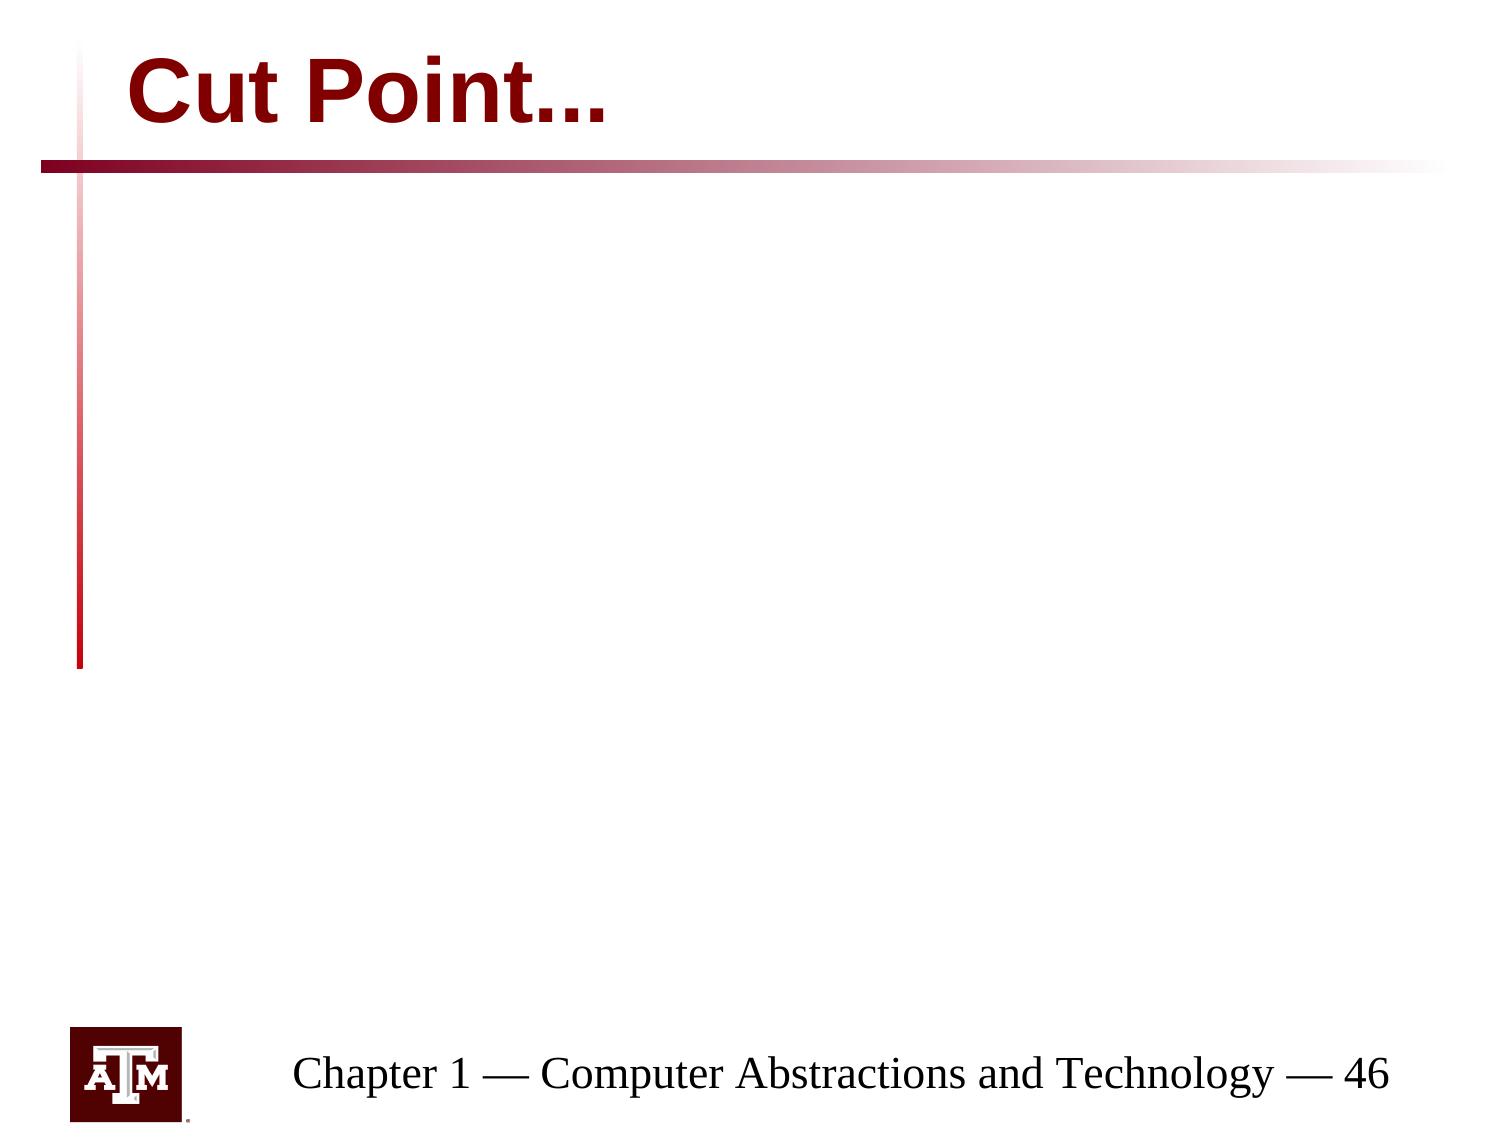

# Cut Point...
Chapter 1 — Computer Abstractions and Technology